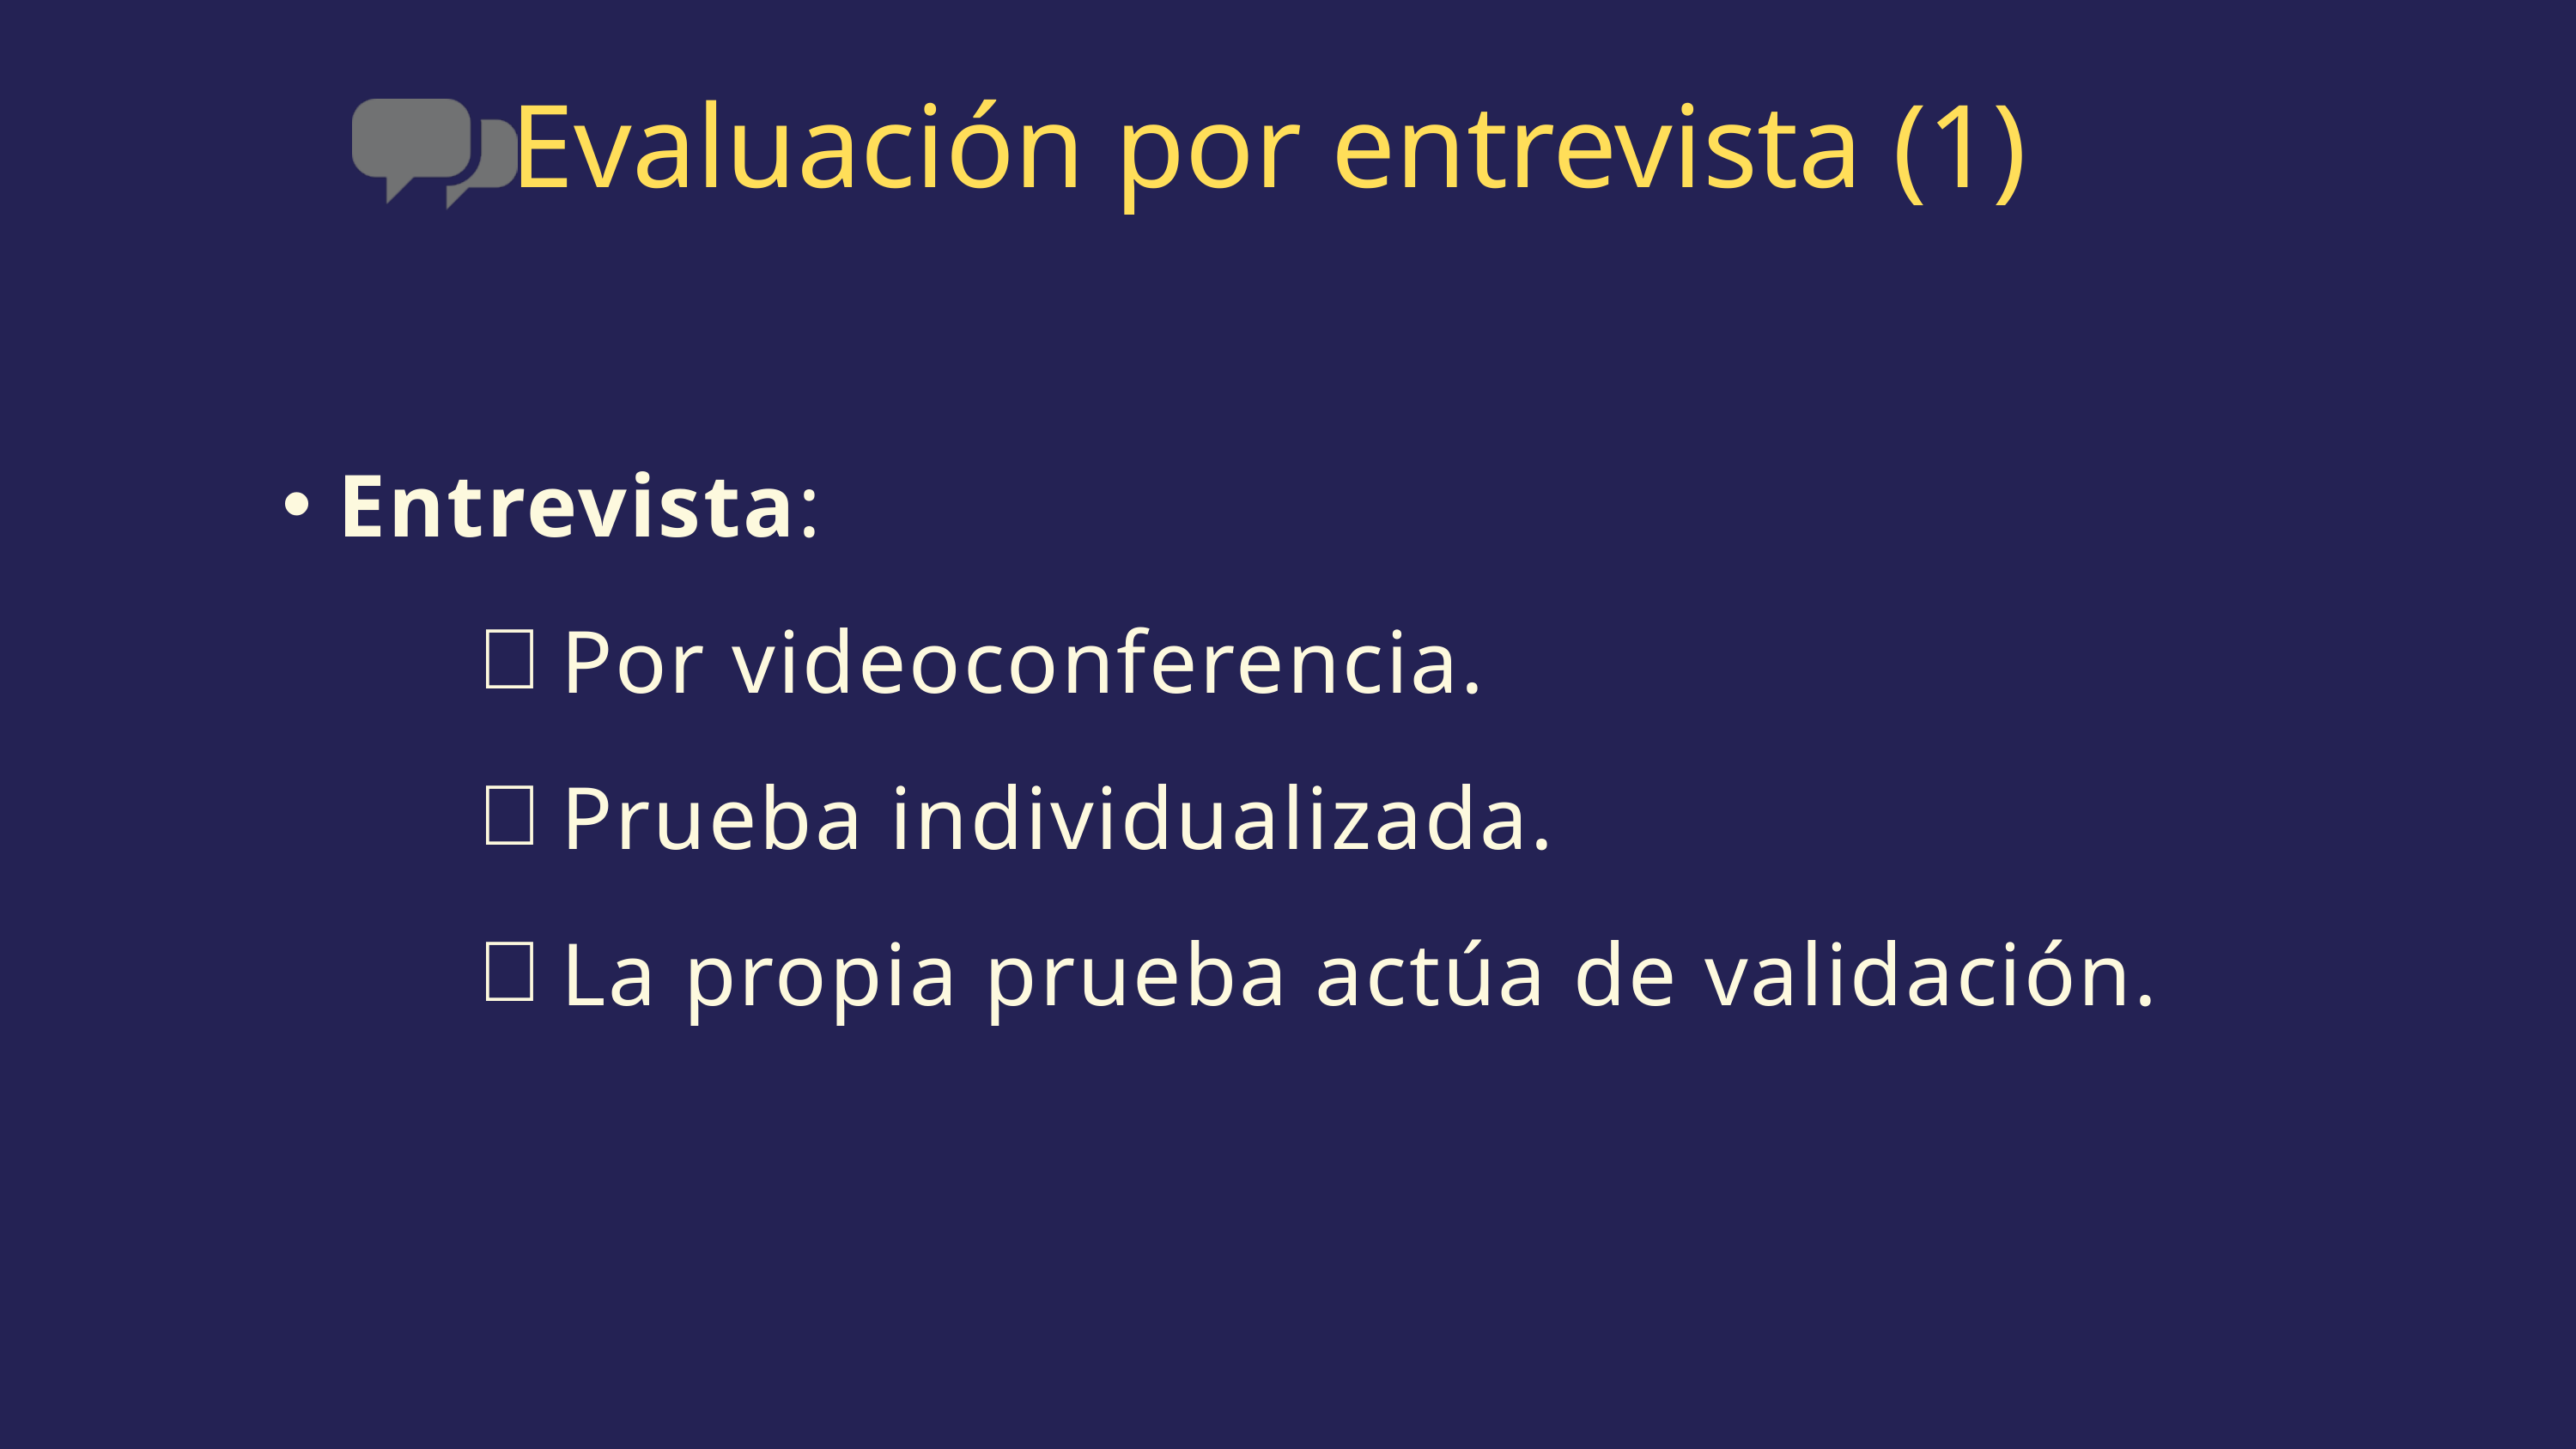

Evaluación por entrevista (1)
Entrevista:
Por videoconferencia.
Prueba individualizada.
La propia prueba actúa de validación.